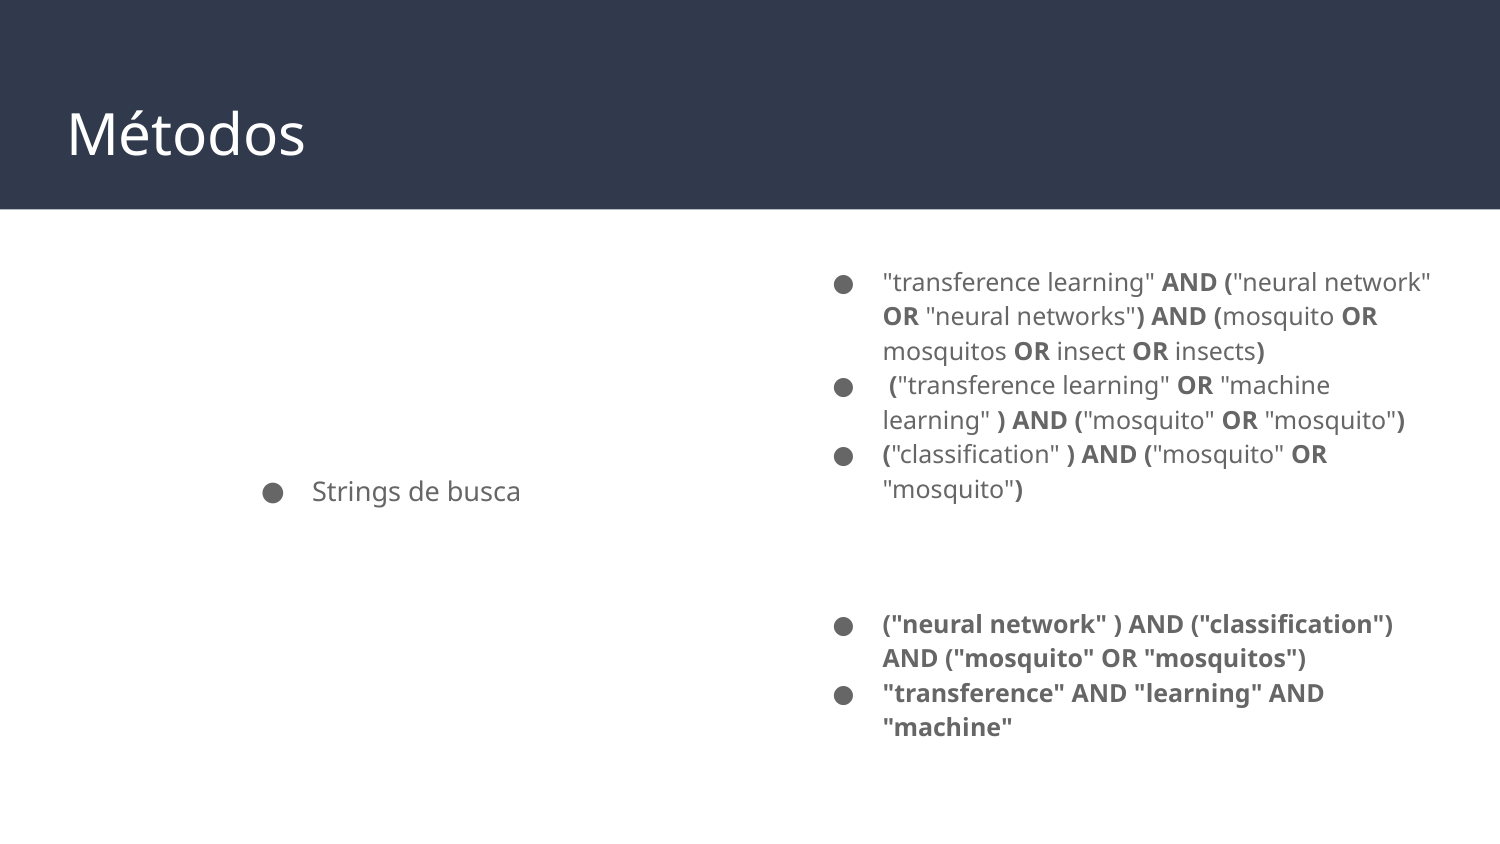

# Métodos
Strings de busca
"transference learning" AND ("neural network" OR "neural networks") AND (mosquito OR mosquitos OR insect OR insects)
 ("transference learning" OR "machine learning" ) AND ("mosquito" OR "mosquito")
("classification" ) AND ("mosquito" OR "mosquito")
("neural network" ) AND ("classification") AND ("mosquito" OR "mosquitos")
"transference" AND "learning" AND "machine"
Parsilfal